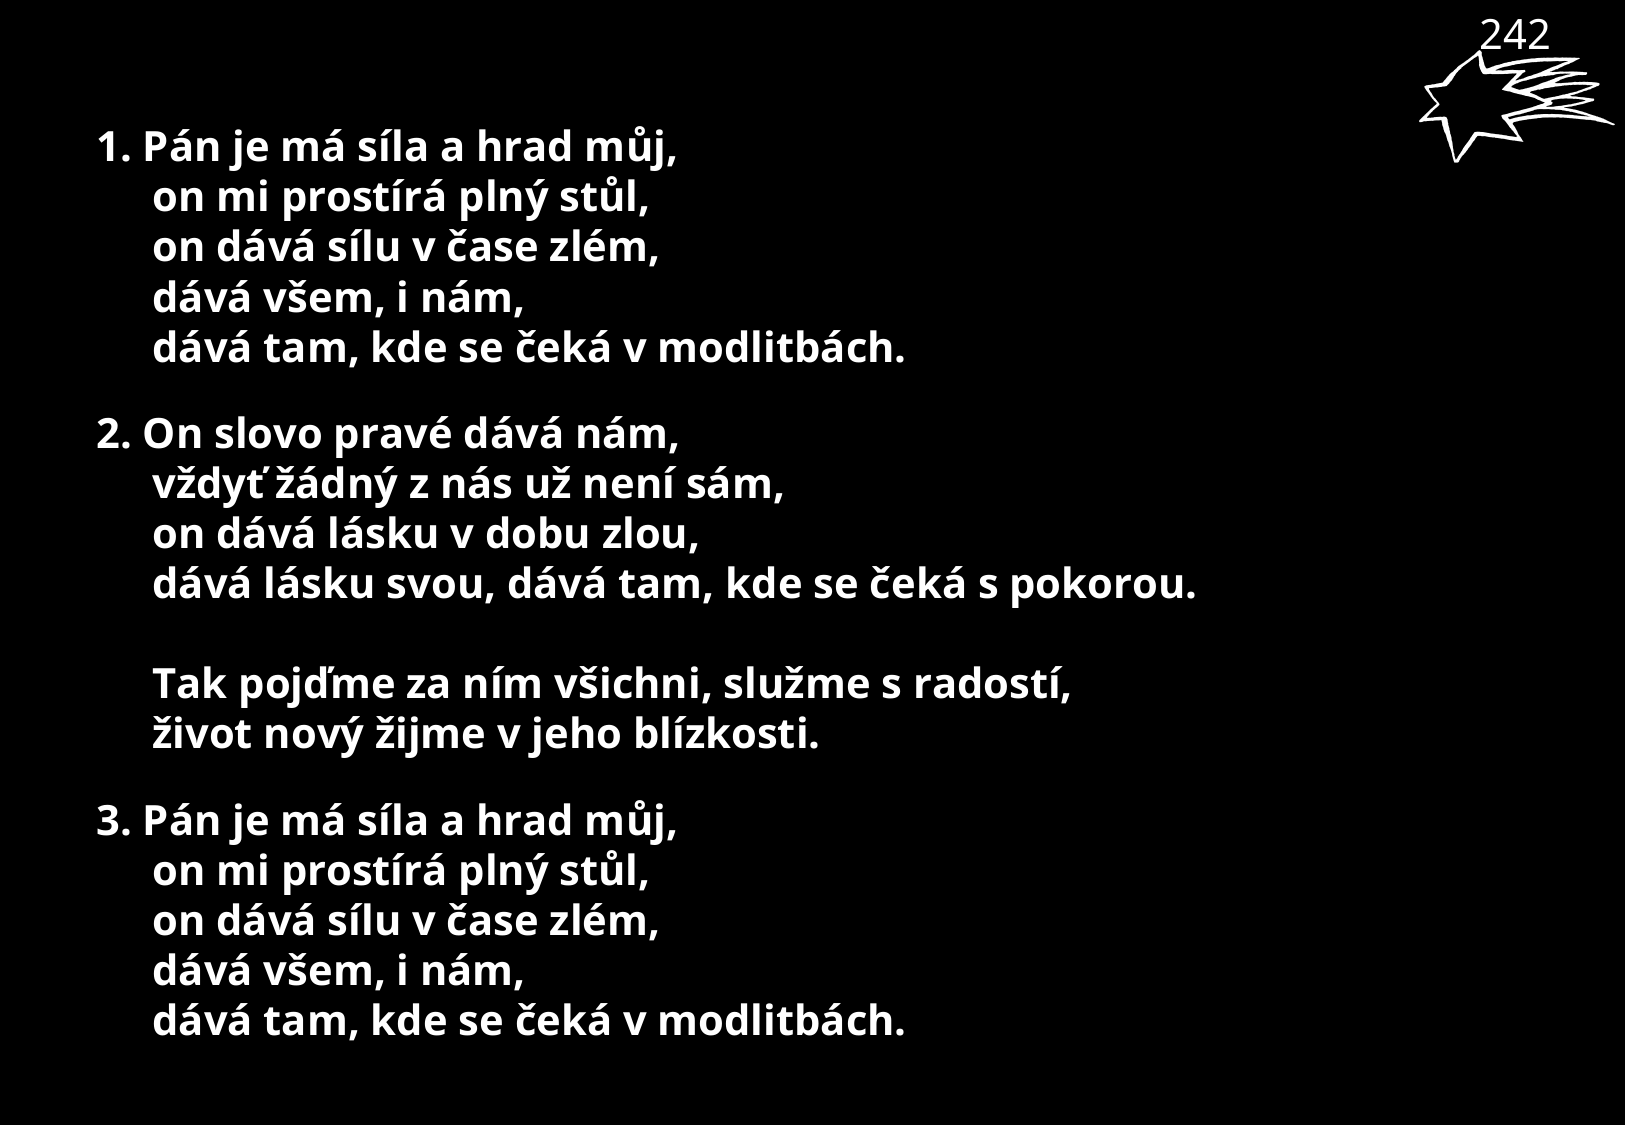

242
# 1. Pán je má síla a hrad můj, on mi prostírá plný stůl, on dává sílu v čase zlém, dává všem, i nám, dává tam, kde se čeká v modlitbách.
2. On slovo pravé dává nám,
vždyť žádný z nás už není sám,
on dává lásku v dobu zlou,
dává lásku svou, dává tam, kde se čeká s pokorou.
Tak pojďme za ním všichni, služme s radostí,
život nový žijme v jeho blízkosti.
3. Pán je má síla a hrad můj,
on mi prostírá plný stůl,
on dává sílu v čase zlém,
dává všem, i nám,
dává tam, kde se čeká v modlitbách.